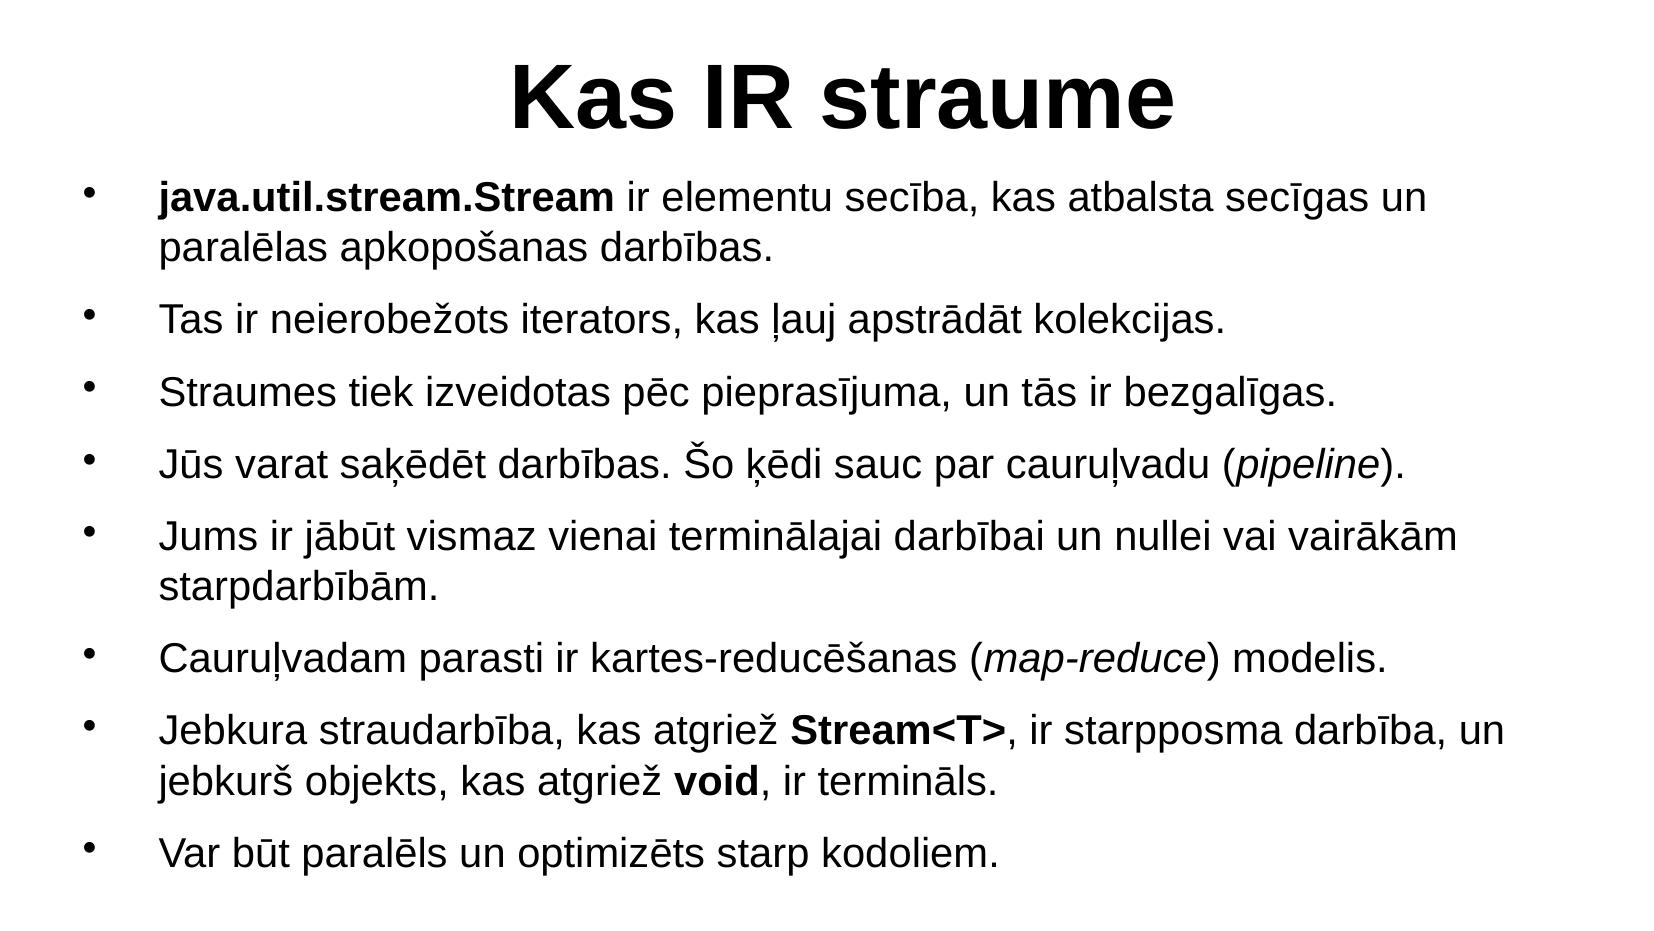

# Kas IR straume
java.util.stream.Stream ir elementu secība, kas atbalsta secīgas un paralēlas apkopošanas darbības.
Tas ir neierobežots iterators, kas ļauj apstrādāt kolekcijas.
Straumes tiek izveidotas pēc pieprasījuma, un tās ir bezgalīgas.
Jūs varat saķēdēt darbības. Šo ķēdi sauc par cauruļvadu (pipeline).
Jums ir jābūt vismaz vienai terminālajai darbībai un nullei vai vairākām starpdarbībām.
Cauruļvadam parasti ir kartes-reducēšanas (map-reduce) modelis.
Jebkura straudarbība, kas atgriež Stream<T>, ir starpposma darbība, un jebkurš objekts, kas atgriež void, ir termināls.
Var būt paralēls un optimizēts starp kodoliem.